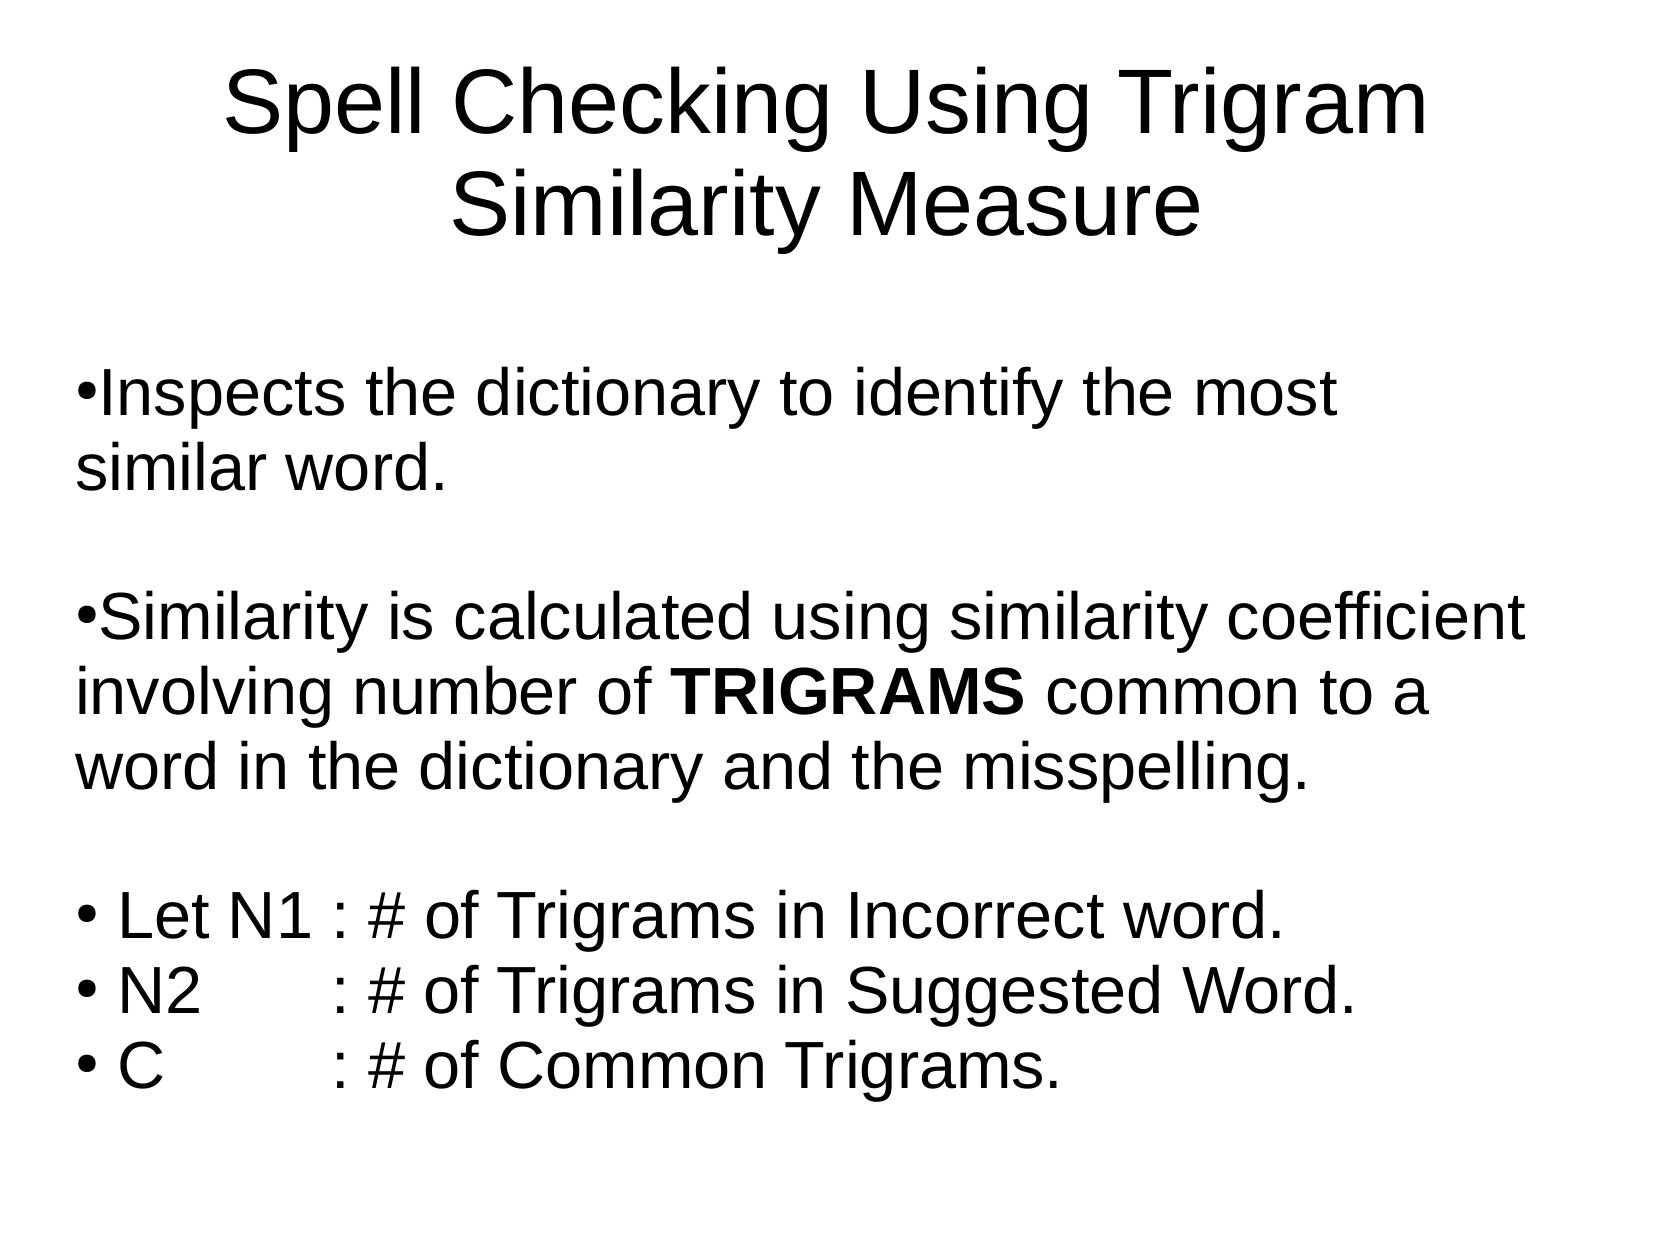

# Spell Checking Using Trigram Similarity Measure
Inspects the dictionary to identify the most similar word.
Similarity is calculated using similarity coefficient involving number of TRIGRAMS common to a word in the dictionary and the misspelling.
 Let N1 : # of Trigrams in Incorrect word.
 N2 : # of Trigrams in Suggested Word.
 C : # of Common Trigrams.